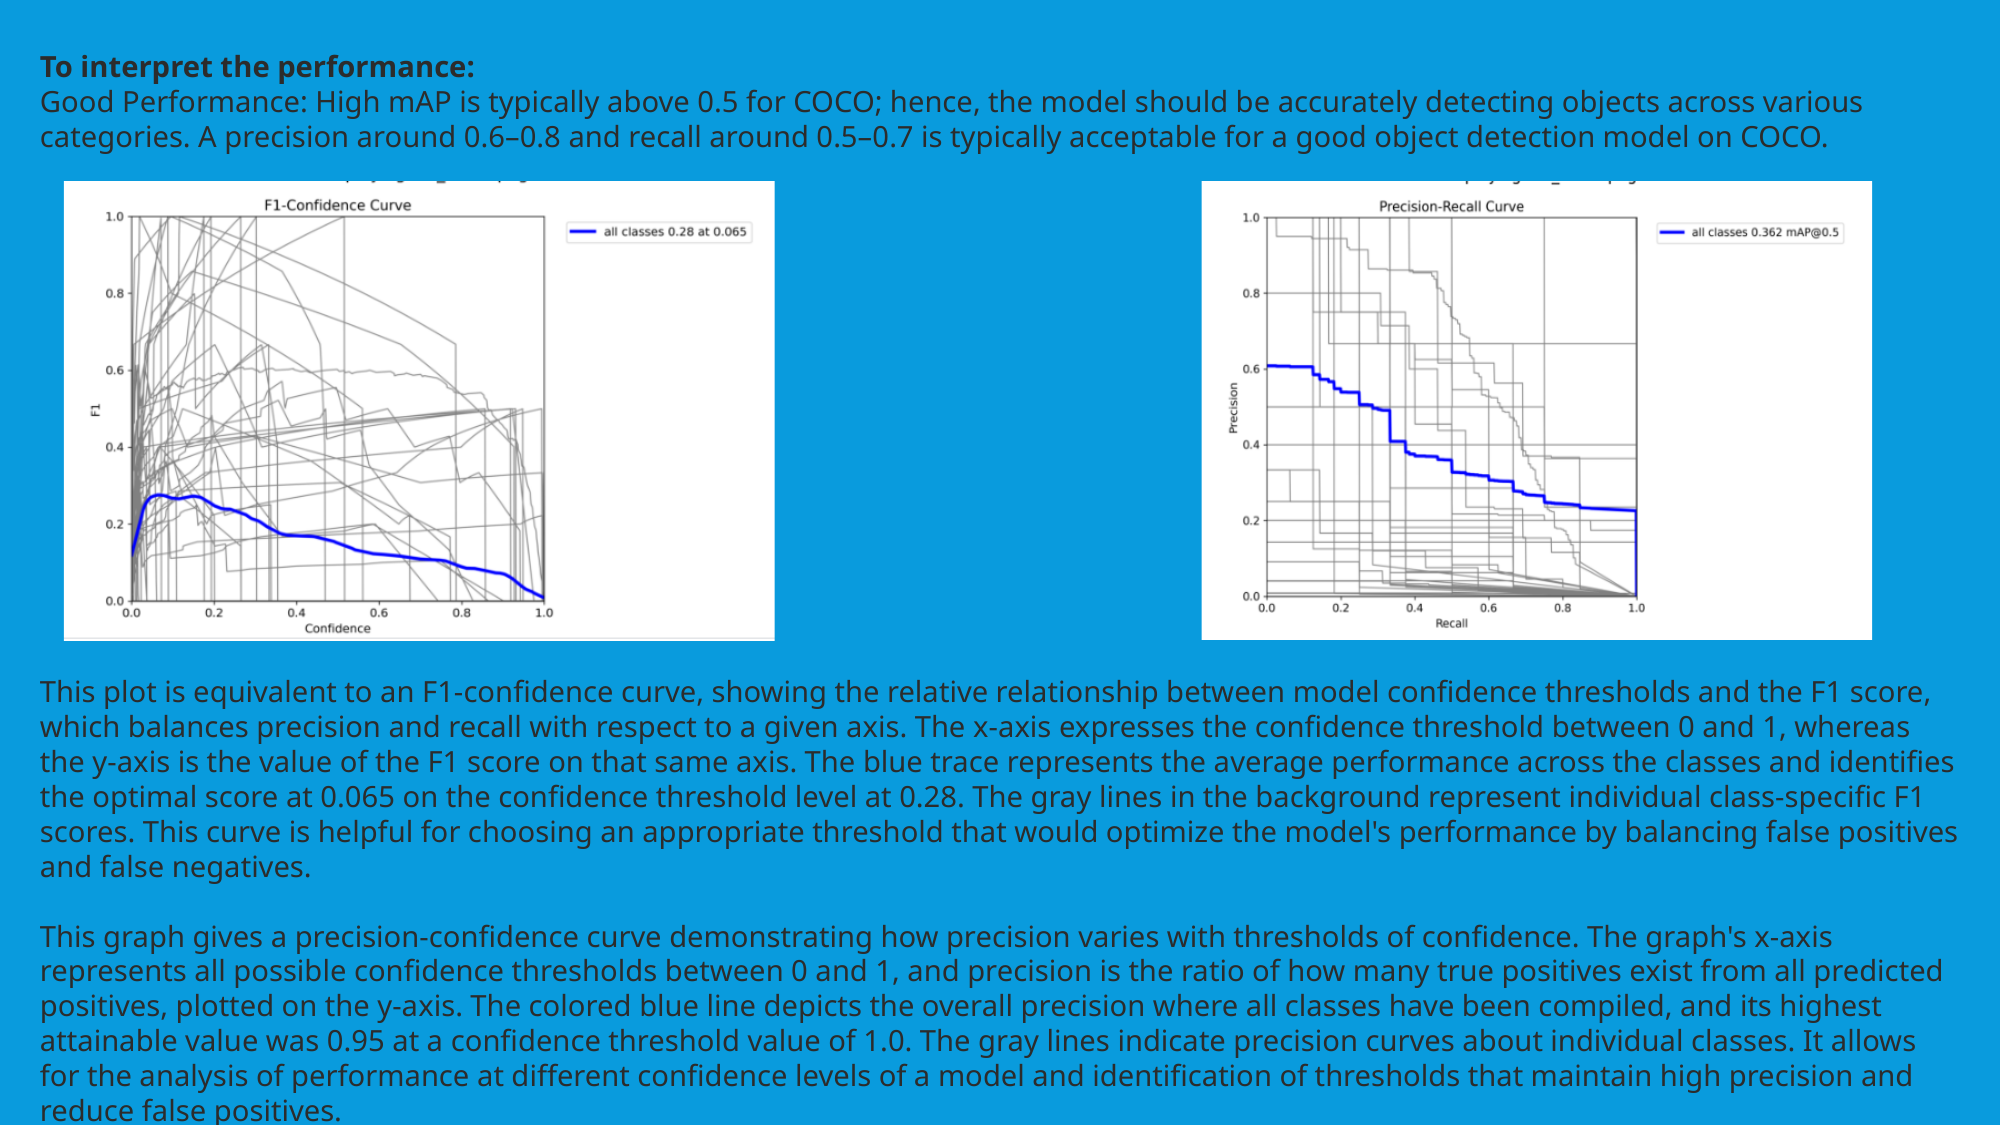

To interpret the performance:
Good Performance: High mAP is typically above 0.5 for COCO; hence, the model should be accurately detecting objects across various categories. A precision around 0.6–0.8 and recall around 0.5–0.7 is typically acceptable for a good object detection model on COCO.
This plot is equivalent to an F1-confidence curve, showing the relative relationship between model confidence thresholds and the F1 score, which balances precision and recall with respect to a given axis. The x-axis expresses the confidence threshold between 0 and 1, whereas the y-axis is the value of the F1 score on that same axis. The blue trace represents the average performance across the classes and identifies the optimal score at 0.065 on the confidence threshold level at 0.28. The gray lines in the background represent individual class-specific F1 scores. This curve is helpful for choosing an appropriate threshold that would optimize the model's performance by balancing false positives and false negatives.
This graph gives a precision-confidence curve demonstrating how precision varies with thresholds of confidence. The graph's x-axis represents all possible confidence thresholds between 0 and 1, and precision is the ratio of how many true positives exist from all predicted positives, plotted on the y-axis. The colored blue line depicts the overall precision where all classes have been compiled, and its highest attainable value was 0.95 at a confidence threshold value of 1.0. The gray lines indicate precision curves about individual classes. It allows for the analysis of performance at different confidence levels of a model and identification of thresholds that maintain high precision and reduce false positives.